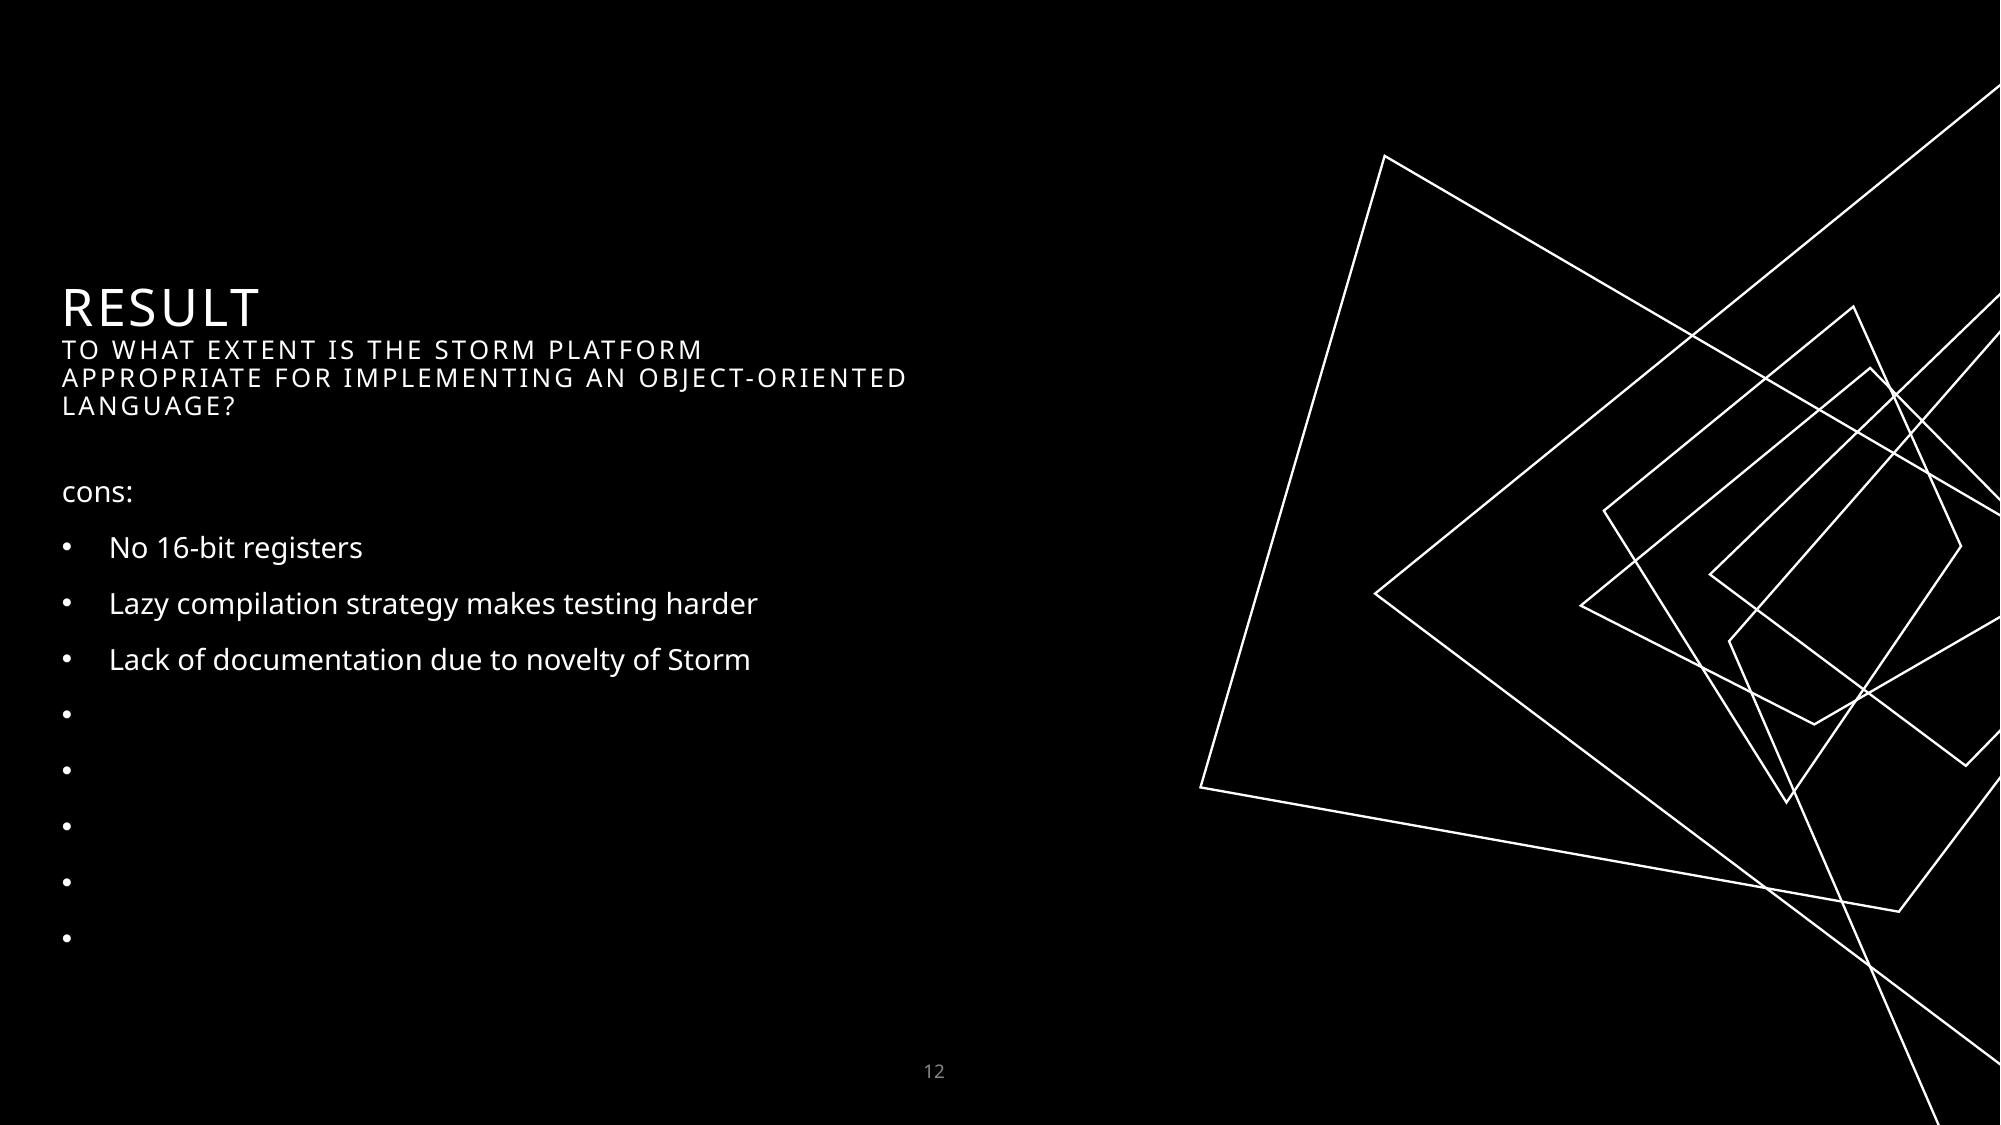

# Result To what extent is the Storm Platform appropriate for implementing an object-oriented language?
cons:
No 16-bit registers
Lazy compilation strategy makes testing harder
Lack of documentation due to novelty of Storm